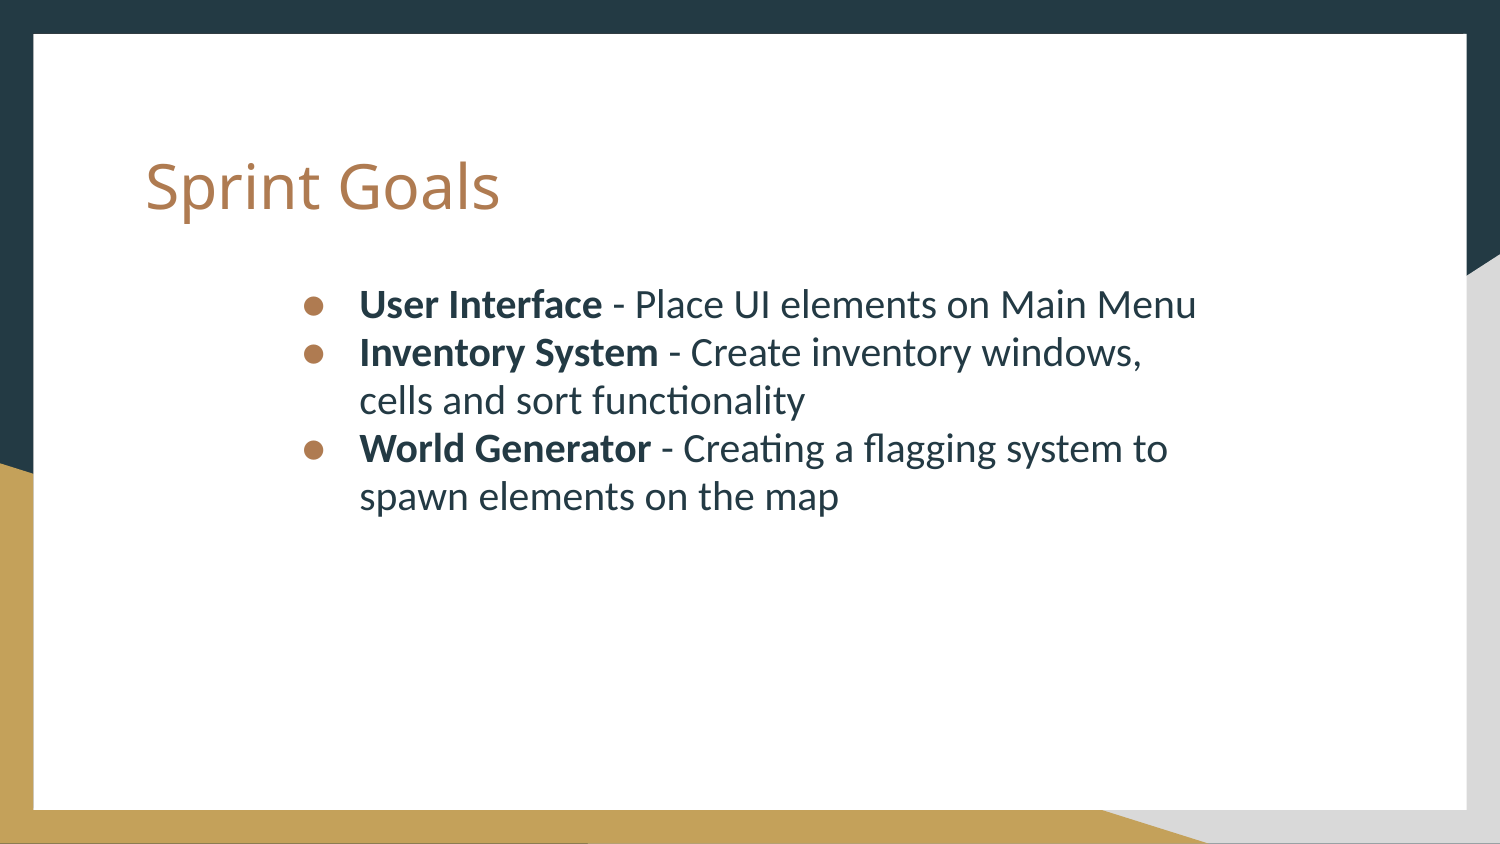

# Sprint Goals
User Interface - Place UI elements on Main Menu
Inventory System - Create inventory windows, cells and sort functionality
World Generator - Creating a flagging system to spawn elements on the map